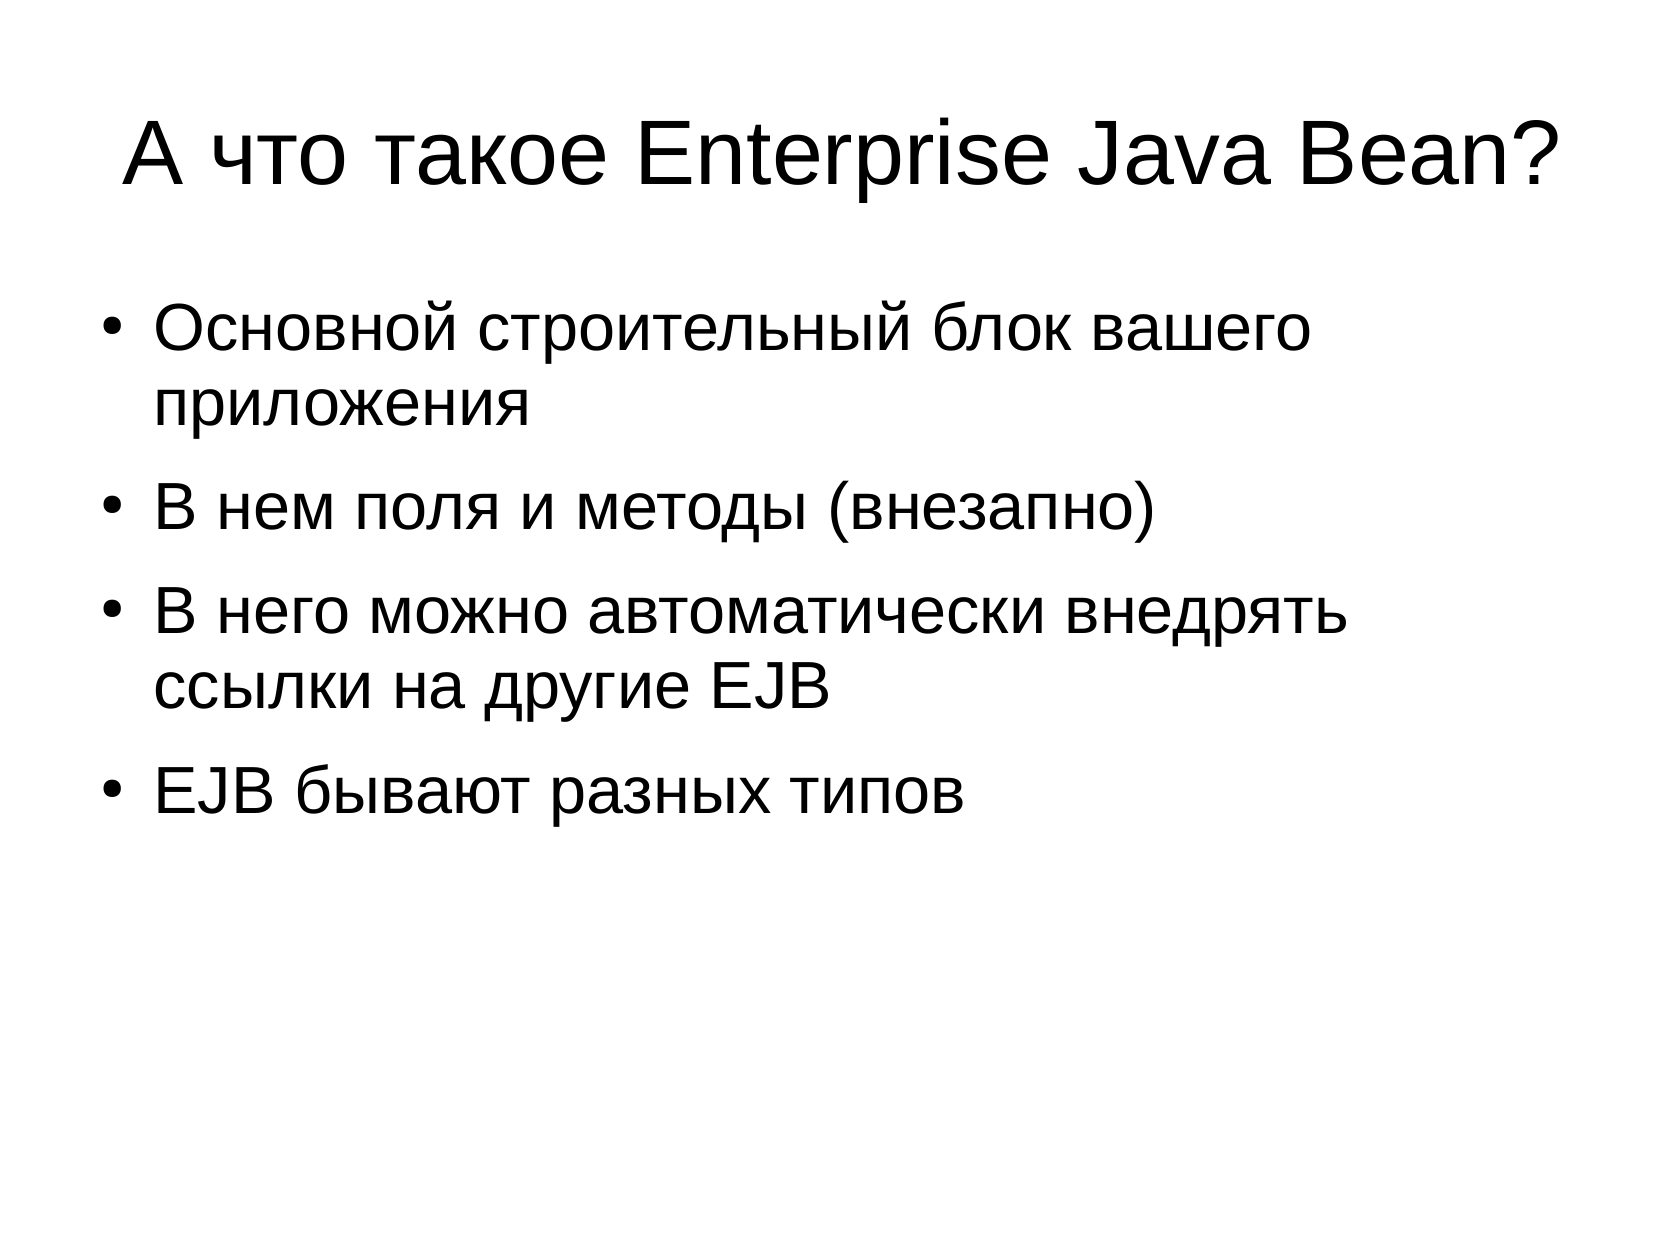

# А что такое Enterprise Java Bean?
Основной строительный блок вашего приложения
В нем поля и методы (внезапно)
В него можно автоматически внедрять ссылки на другие EJB
EJB бывают разных типов